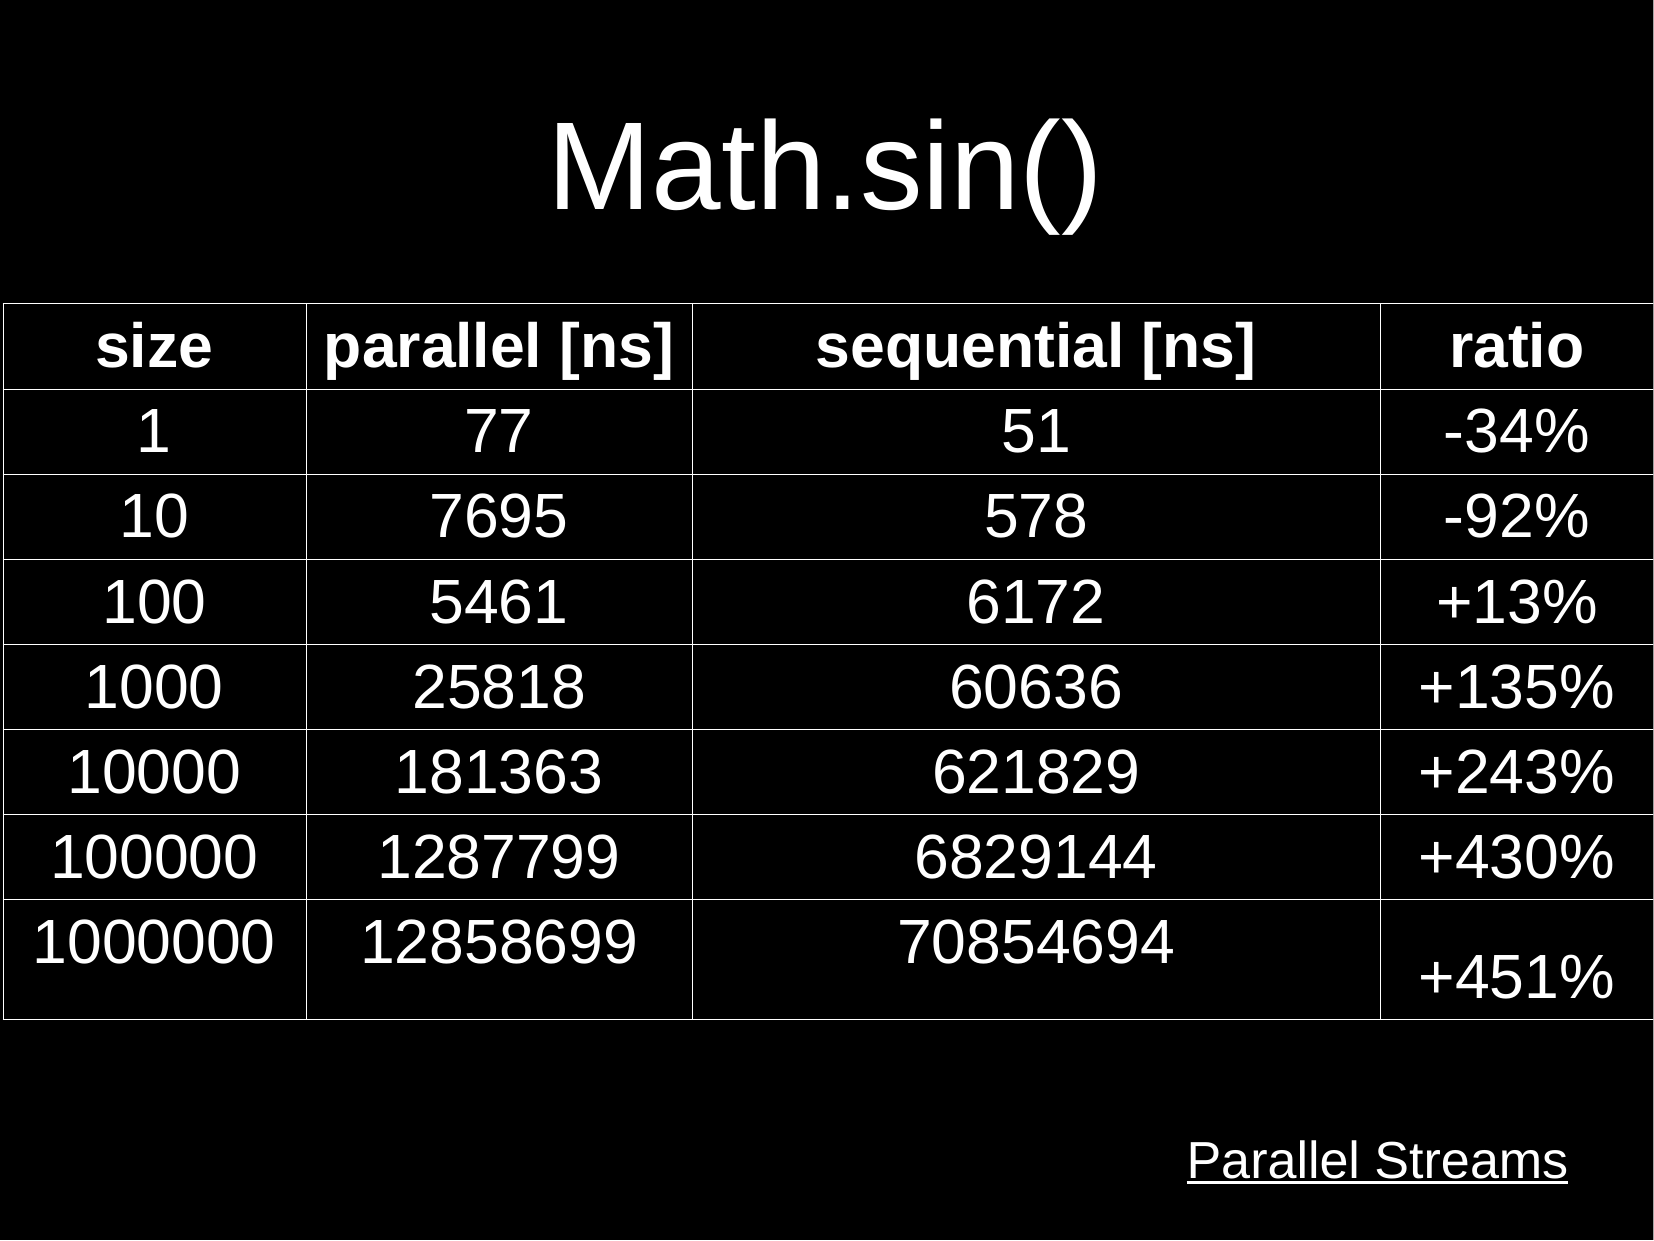

Math.sin()
| size | parallel [ns] | sequential [ns] | ratio |
| --- | --- | --- | --- |
| 1 | 77 | 51 | -34% |
| 10 | 7695 | 578 | -92% |
| 100 | 5461 | 6172 | +13% |
| 1000 | 25818 | 60636 | +135% |
| 10000 | 181363 | 621829 | +243% |
| 100000 | 1287799 | 6829144 | +430% |
| 1000000 | 12858699 | 70854694 | +451% |
Parallel Streams